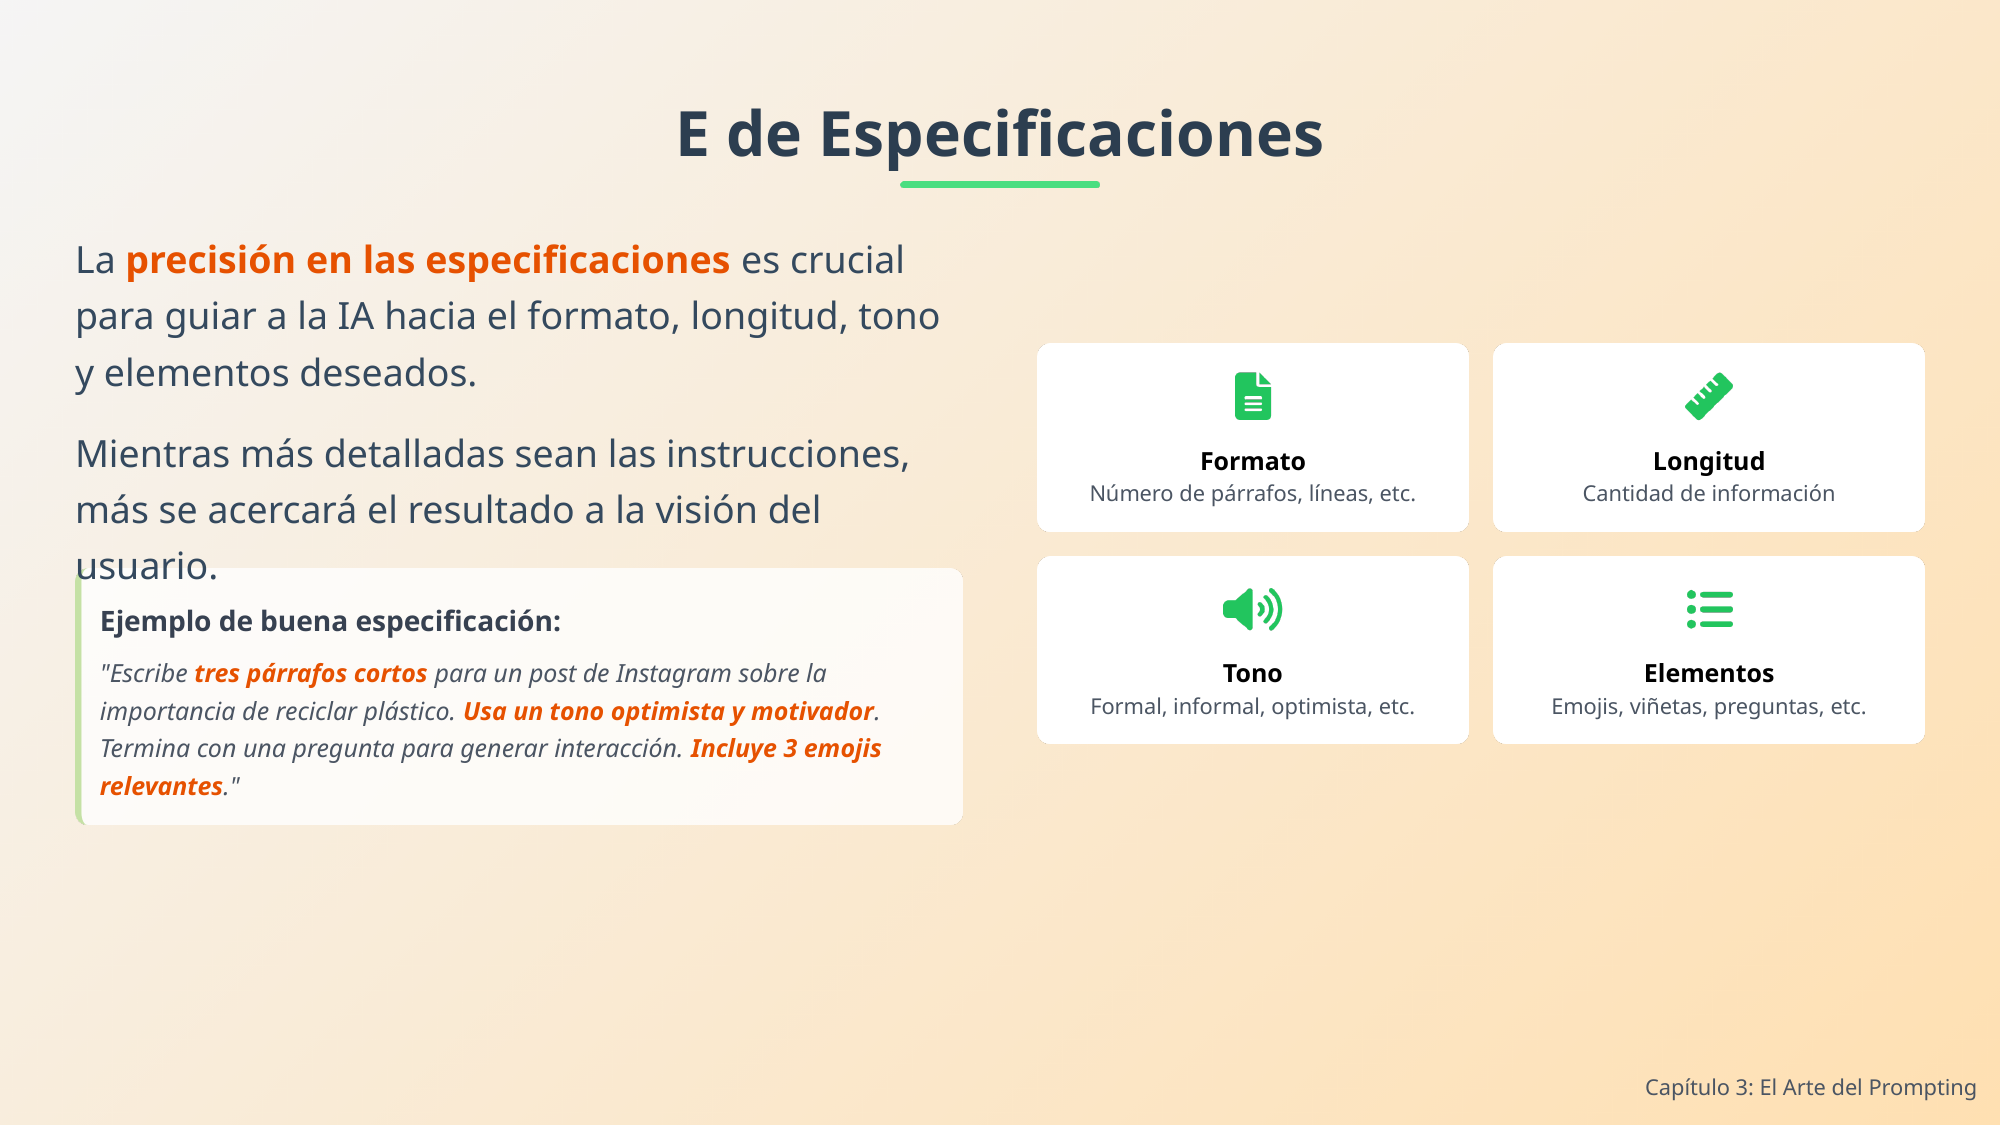

E de Especificaciones
La precisión en las especificaciones es crucial para guiar a la IA hacia el formato, longitud, tono y elementos deseados.
Mientras más detalladas sean las instrucciones, más se acercará el resultado a la visión del usuario.
Formato
Longitud
Número de párrafos, líneas, etc.
Cantidad de información
Ejemplo de buena especificación:
"Escribe tres párrafos cortos para un post de Instagram sobre la importancia de reciclar plástico. Usa un tono optimista y motivador. Termina con una pregunta para generar interacción. Incluye 3 emojis relevantes."
Tono
Elementos
Formal, informal, optimista, etc.
Emojis, viñetas, preguntas, etc.
Capítulo 3: El Arte del Prompting